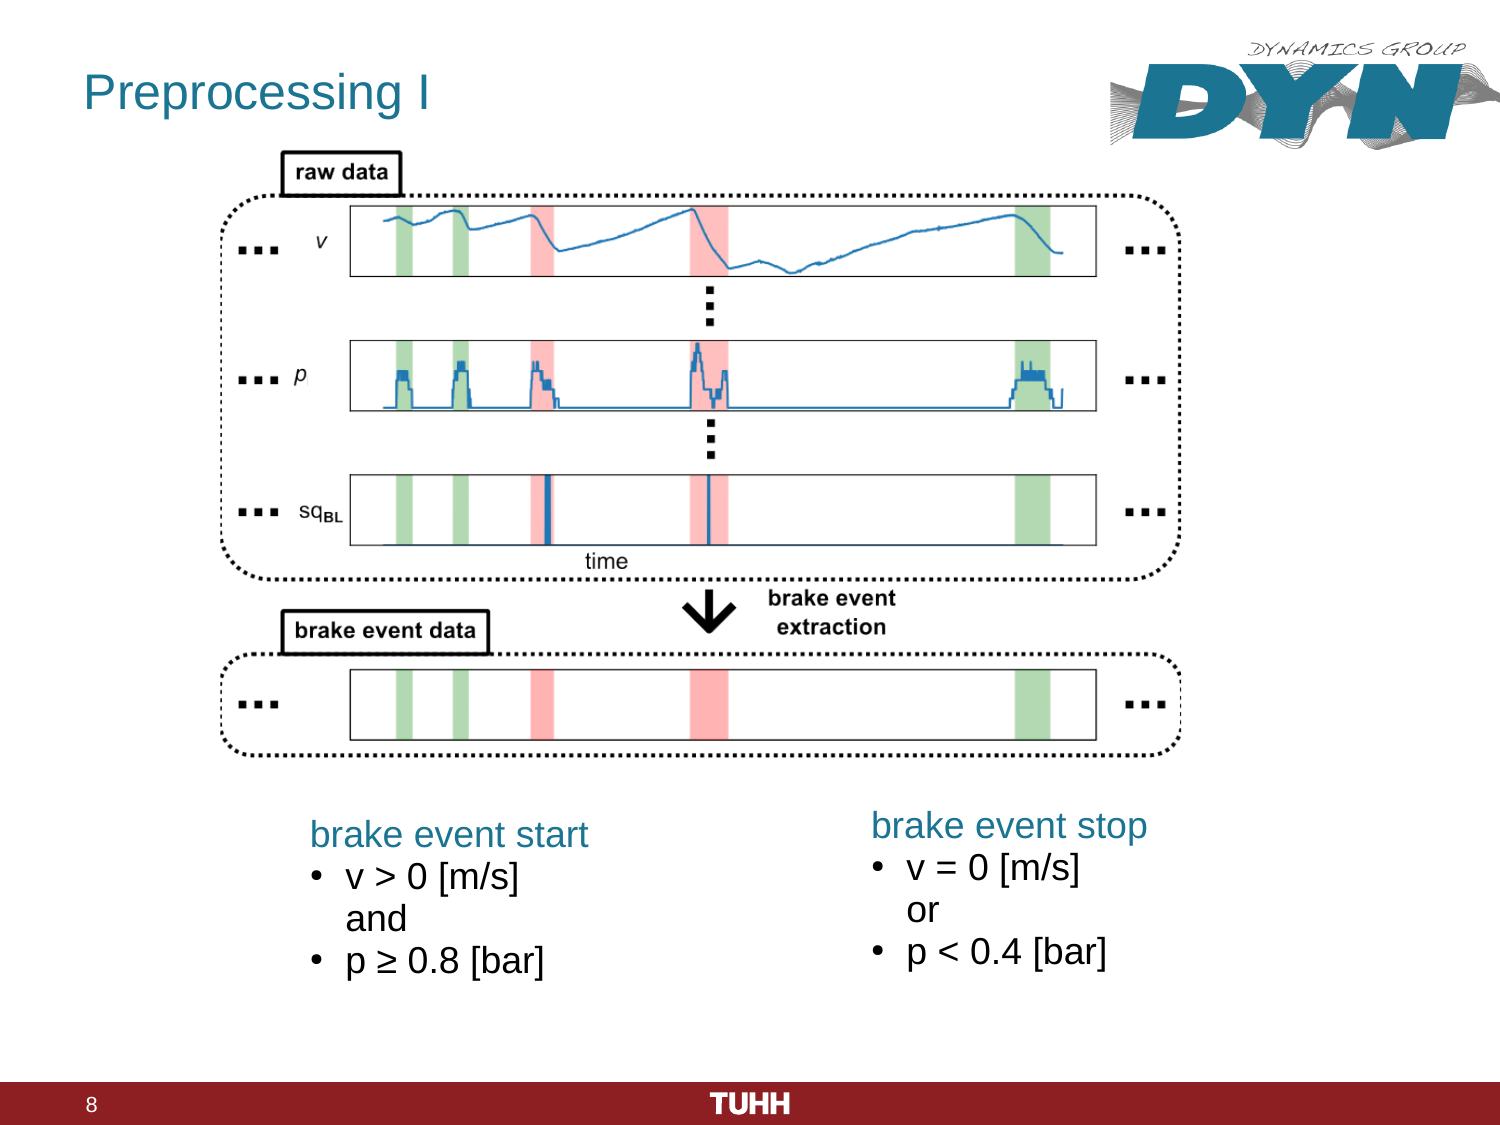

# Preprocessing I
brake event stop
v = 0 [m/s]
or
p < 0.4 [bar]
brake event start
v > 0 [m/s]
and
p ≥ 0.8 [bar]